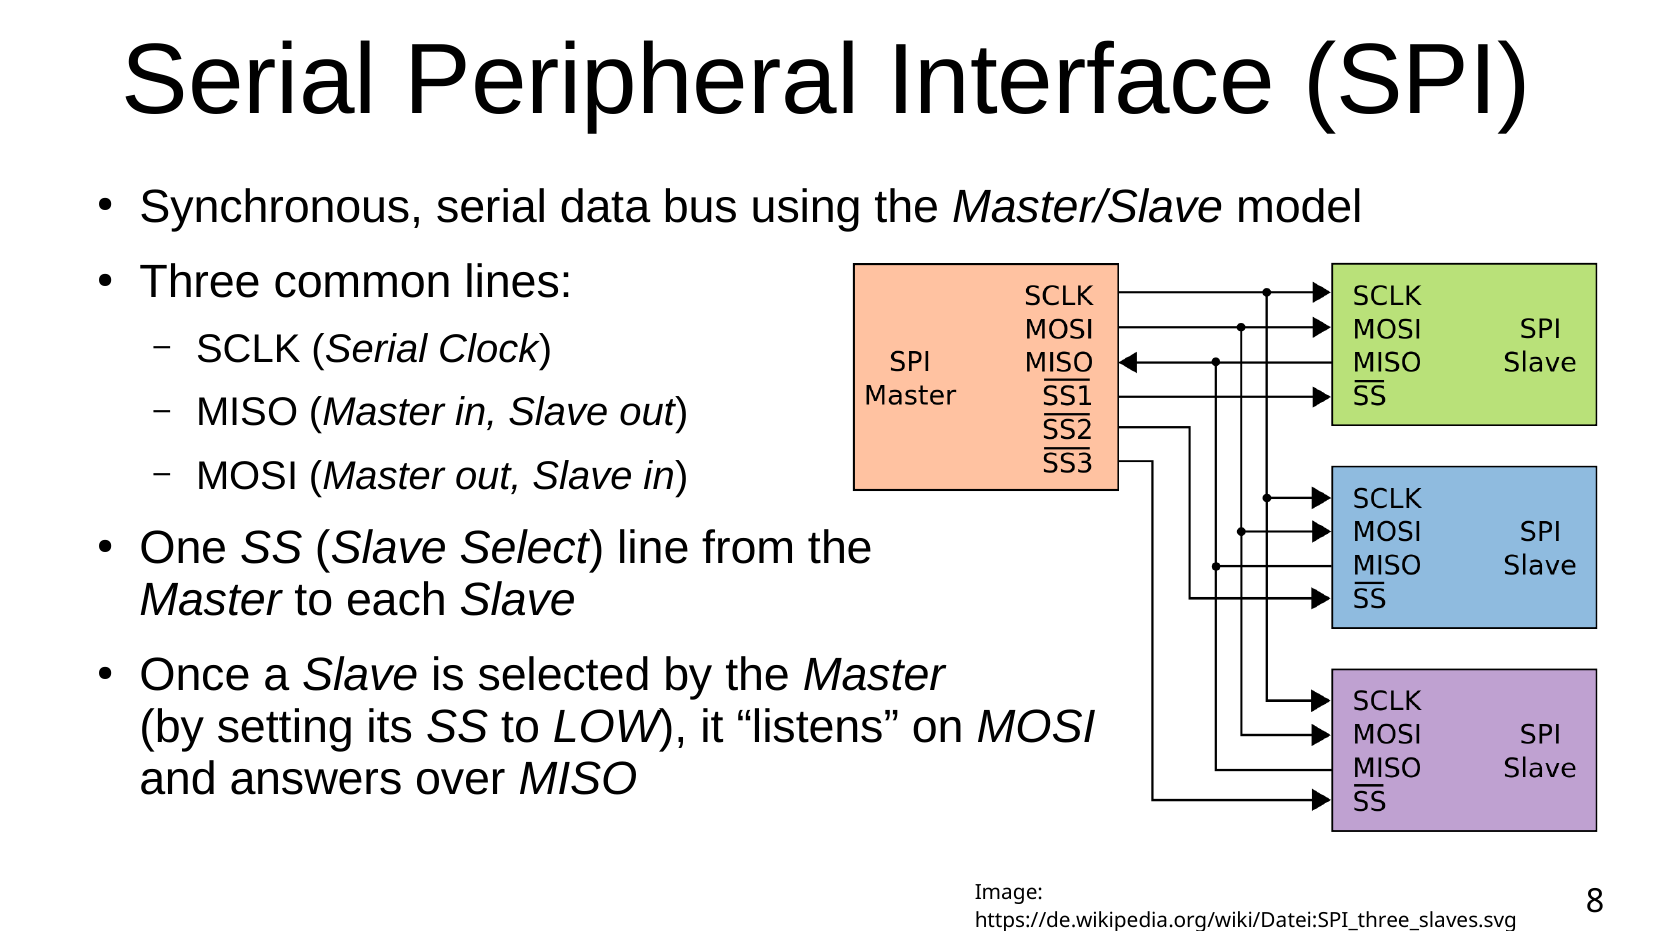

# Serial Peripheral Interface (SPI)
Synchronous, serial data bus using the Master/Slave model
Three common lines:
SCLK (Serial Clock)
MISO (Master in, Slave out)
MOSI (Master out, Slave in)
One SS (Slave Select) line from the
Master to each Slave
Once a Slave is selected by the Master
(by setting its SS to LOW), it “listens” on MOSI
and answers over MISO
Image: https://de.wikipedia.org/wiki/Datei:SPI_three_slaves.svg